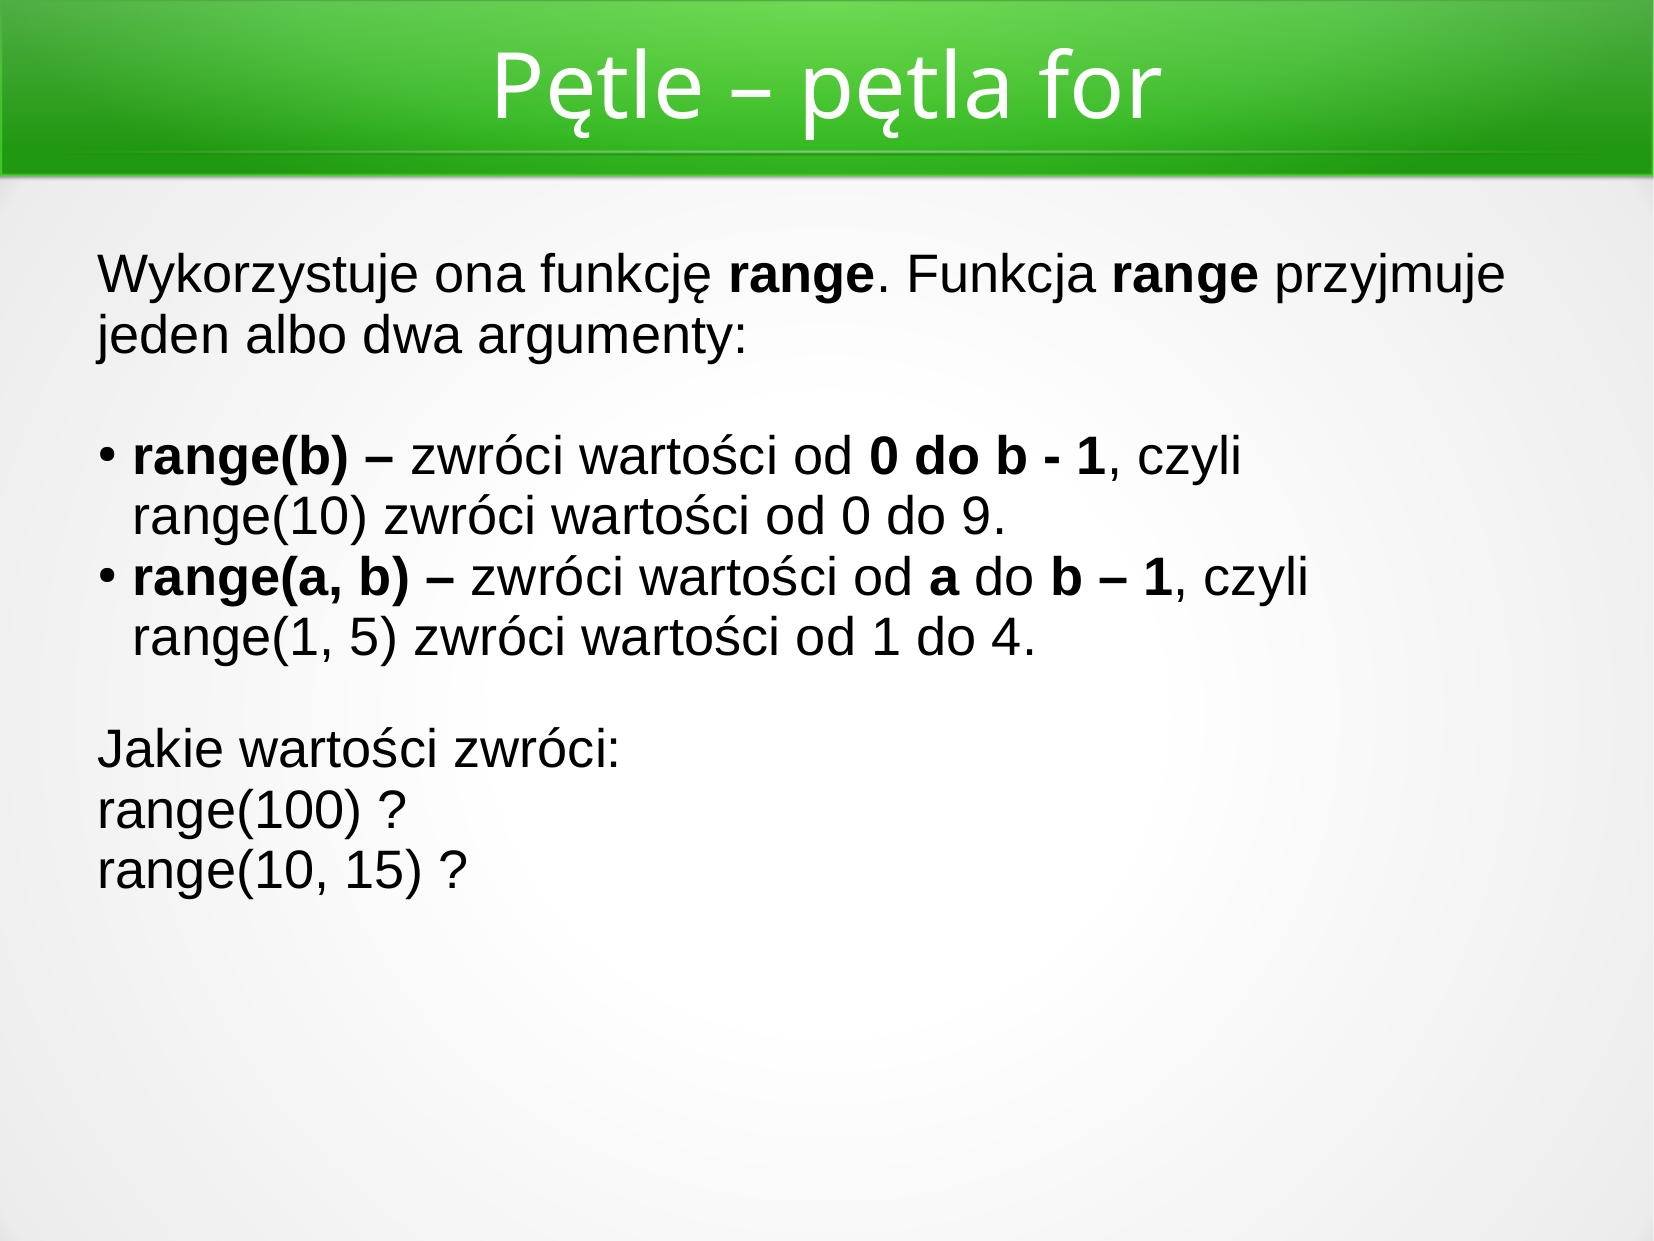

# Pętle – pętla for
Wykorzystuje ona funkcję range. Funkcja range przyjmuje jeden albo dwa argumenty:
range(b) – zwróci wartości od 0 do b - 1, czyli
range(10) zwróci wartości od 0 do 9.
range(a, b) – zwróci wartości od a do b – 1, czyli
range(1, 5) zwróci wartości od 1 do 4.
Jakie wartości zwróci:
range(100) ?
range(10, 15) ?